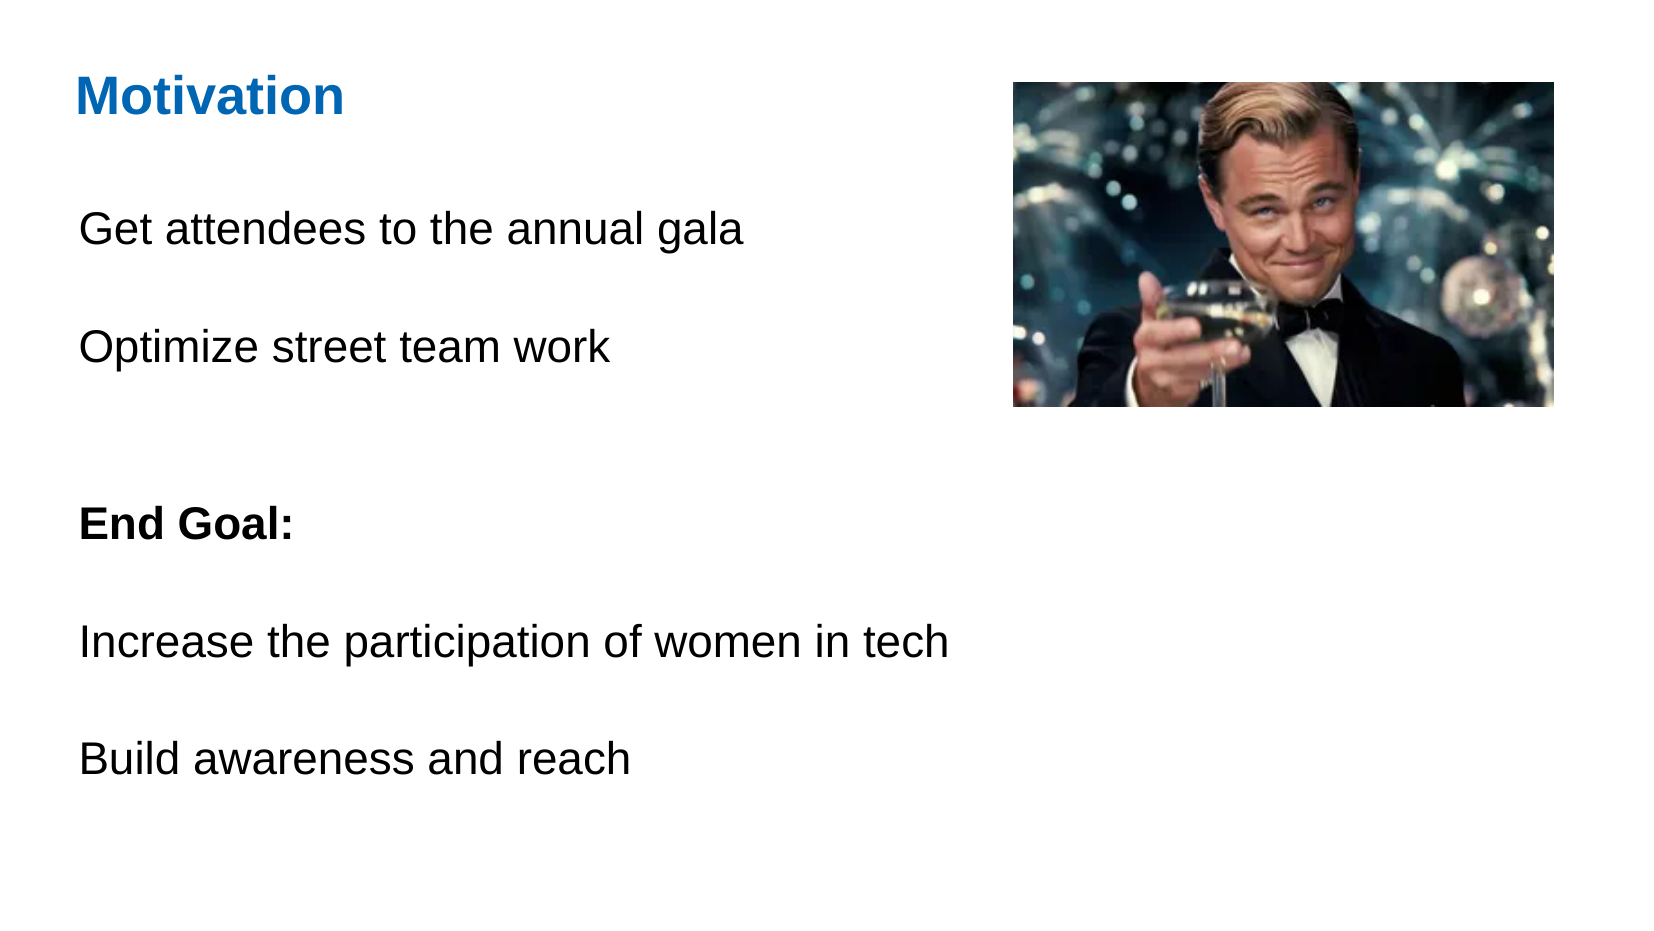

# Motivation
Get attendees to the annual gala
Optimize street team work
End Goal:
Increase the participation of women in tech
Build awareness and reach